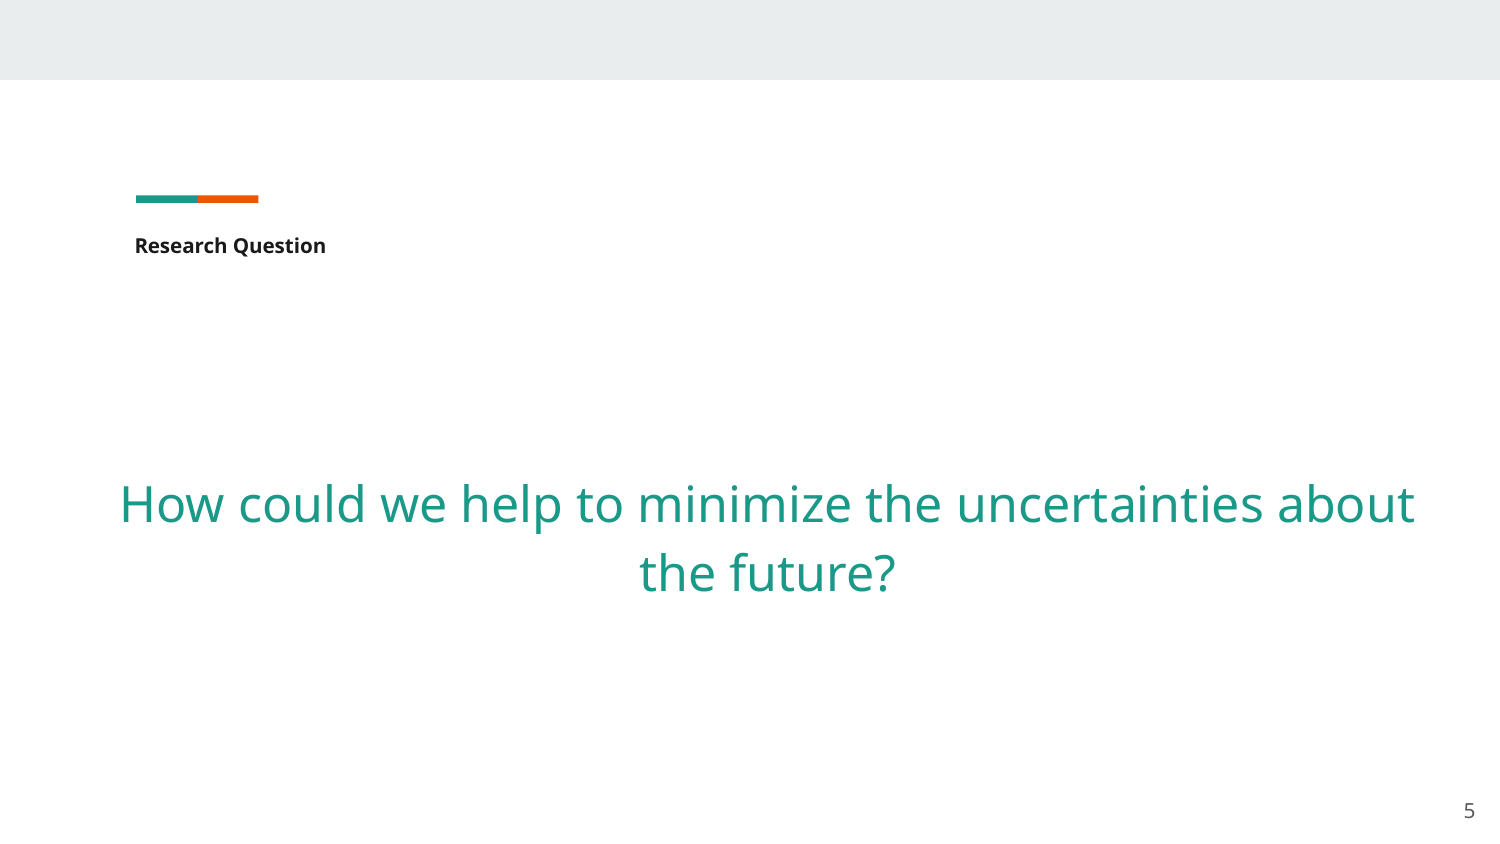

# Research Question
How could we help to minimize the uncertainties about the future?